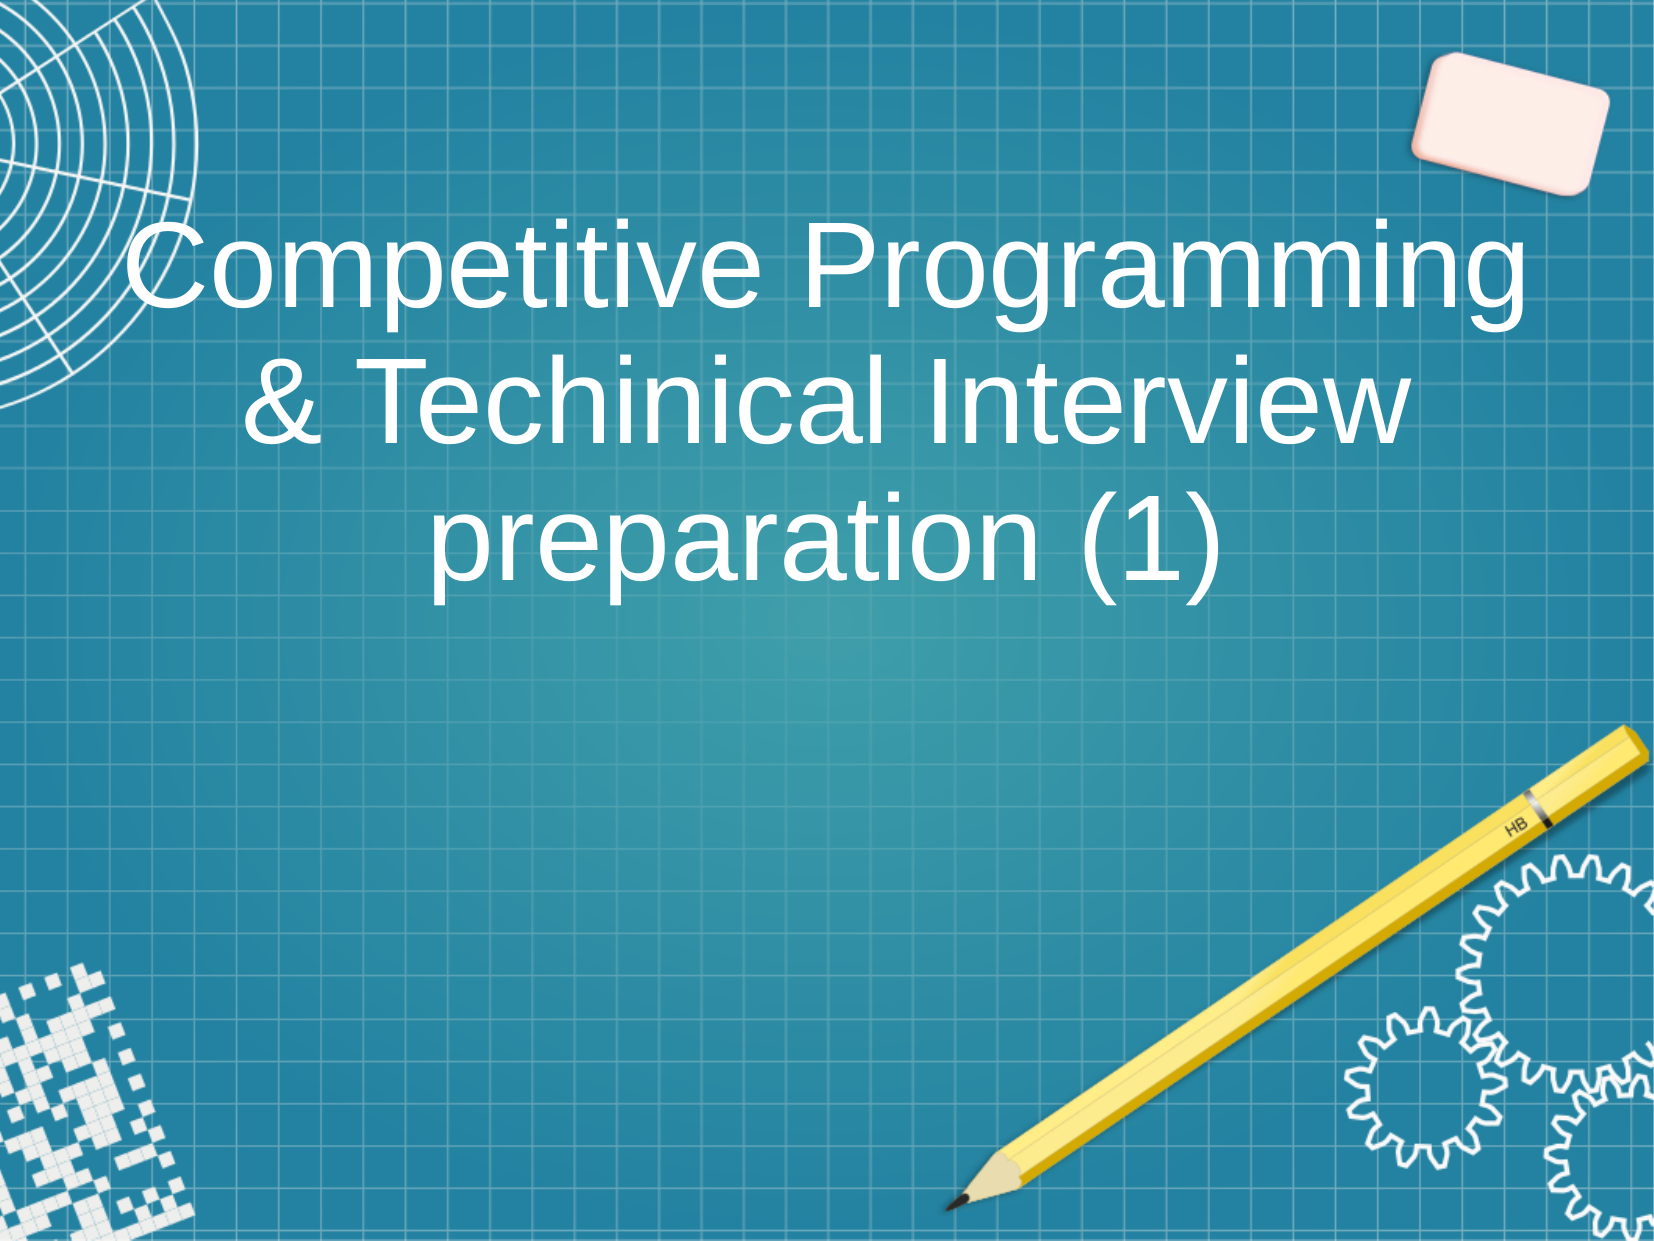

# Competitive Programming & Techinical Interview preparation (1)